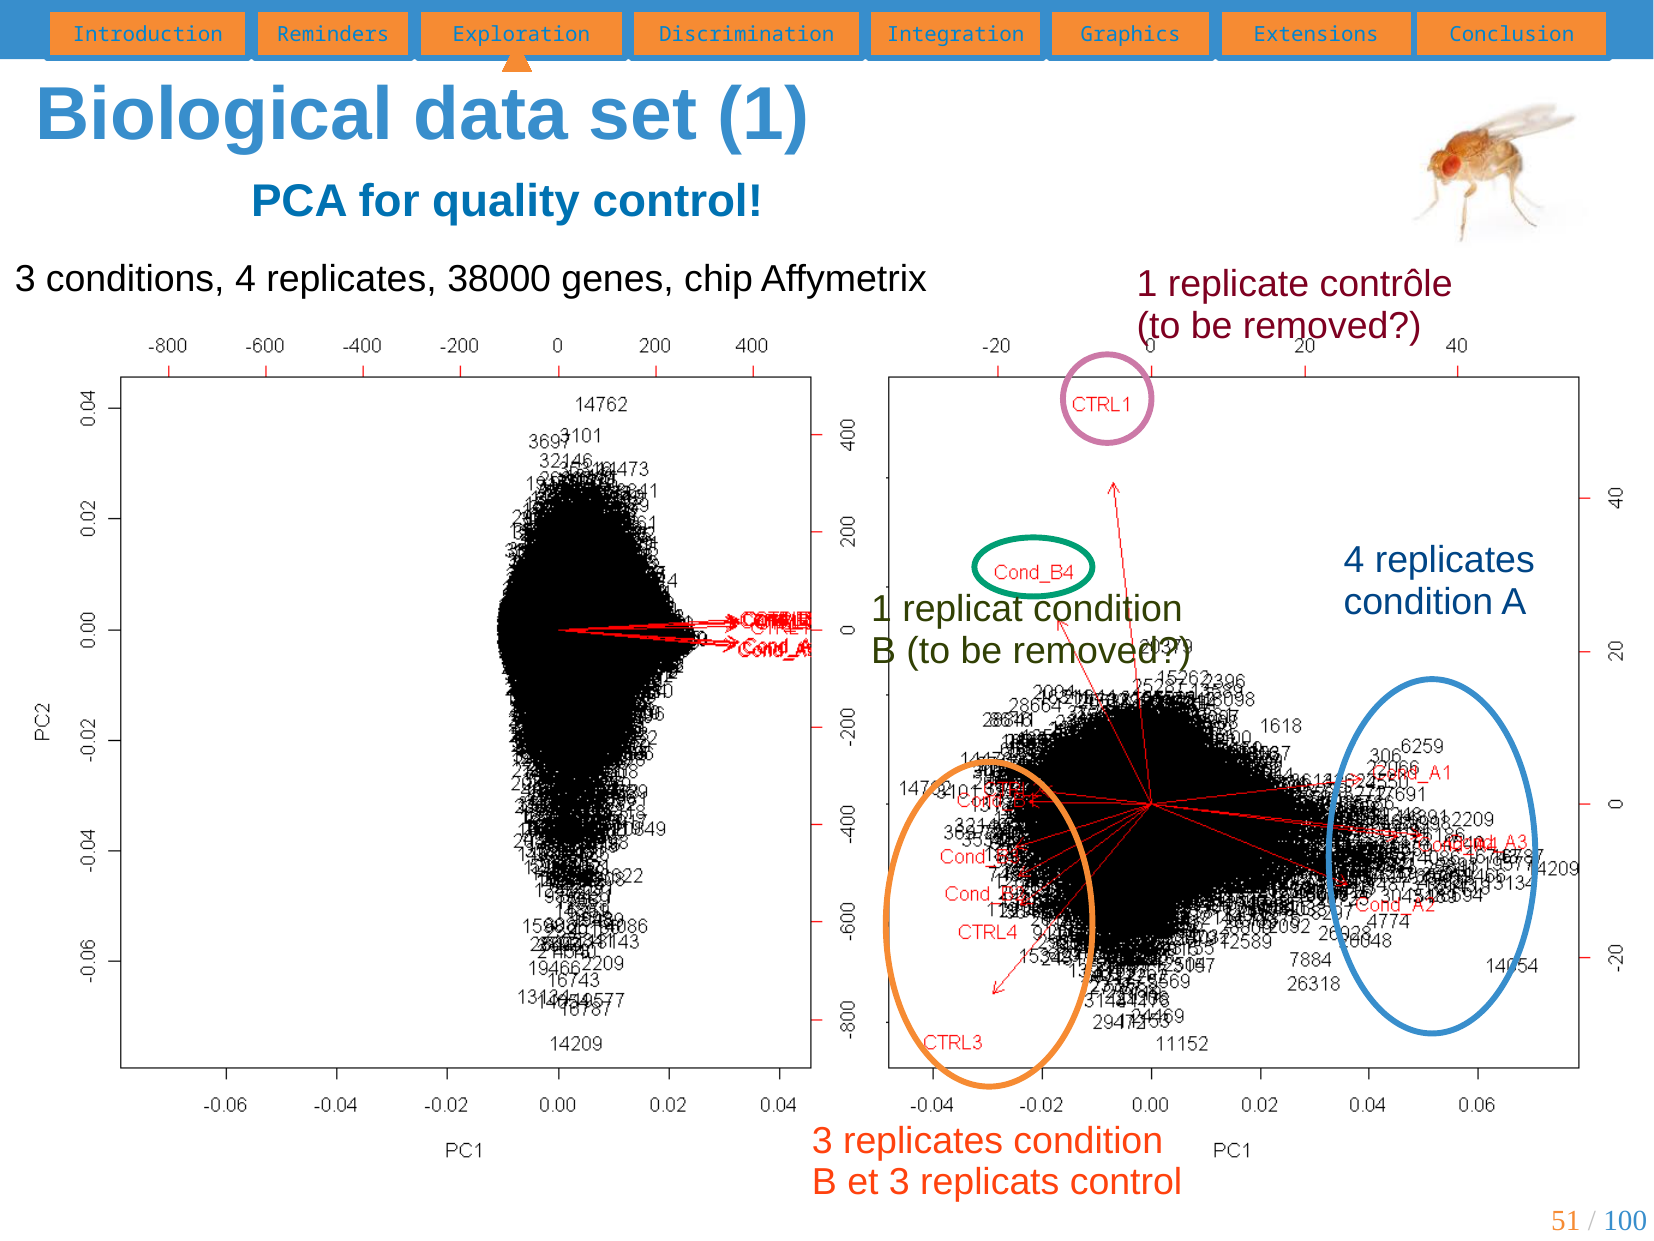

# Biological data set (1)
PCA for quality control!
3 conditions, 4 replicates, 38000 genes, chip Affymetrix
1 replicate contrôle (to be removed?)
4 replicates condition A
1 replicat condition B (to be removed?)
3 replicates condition B et 3 replicats control
51